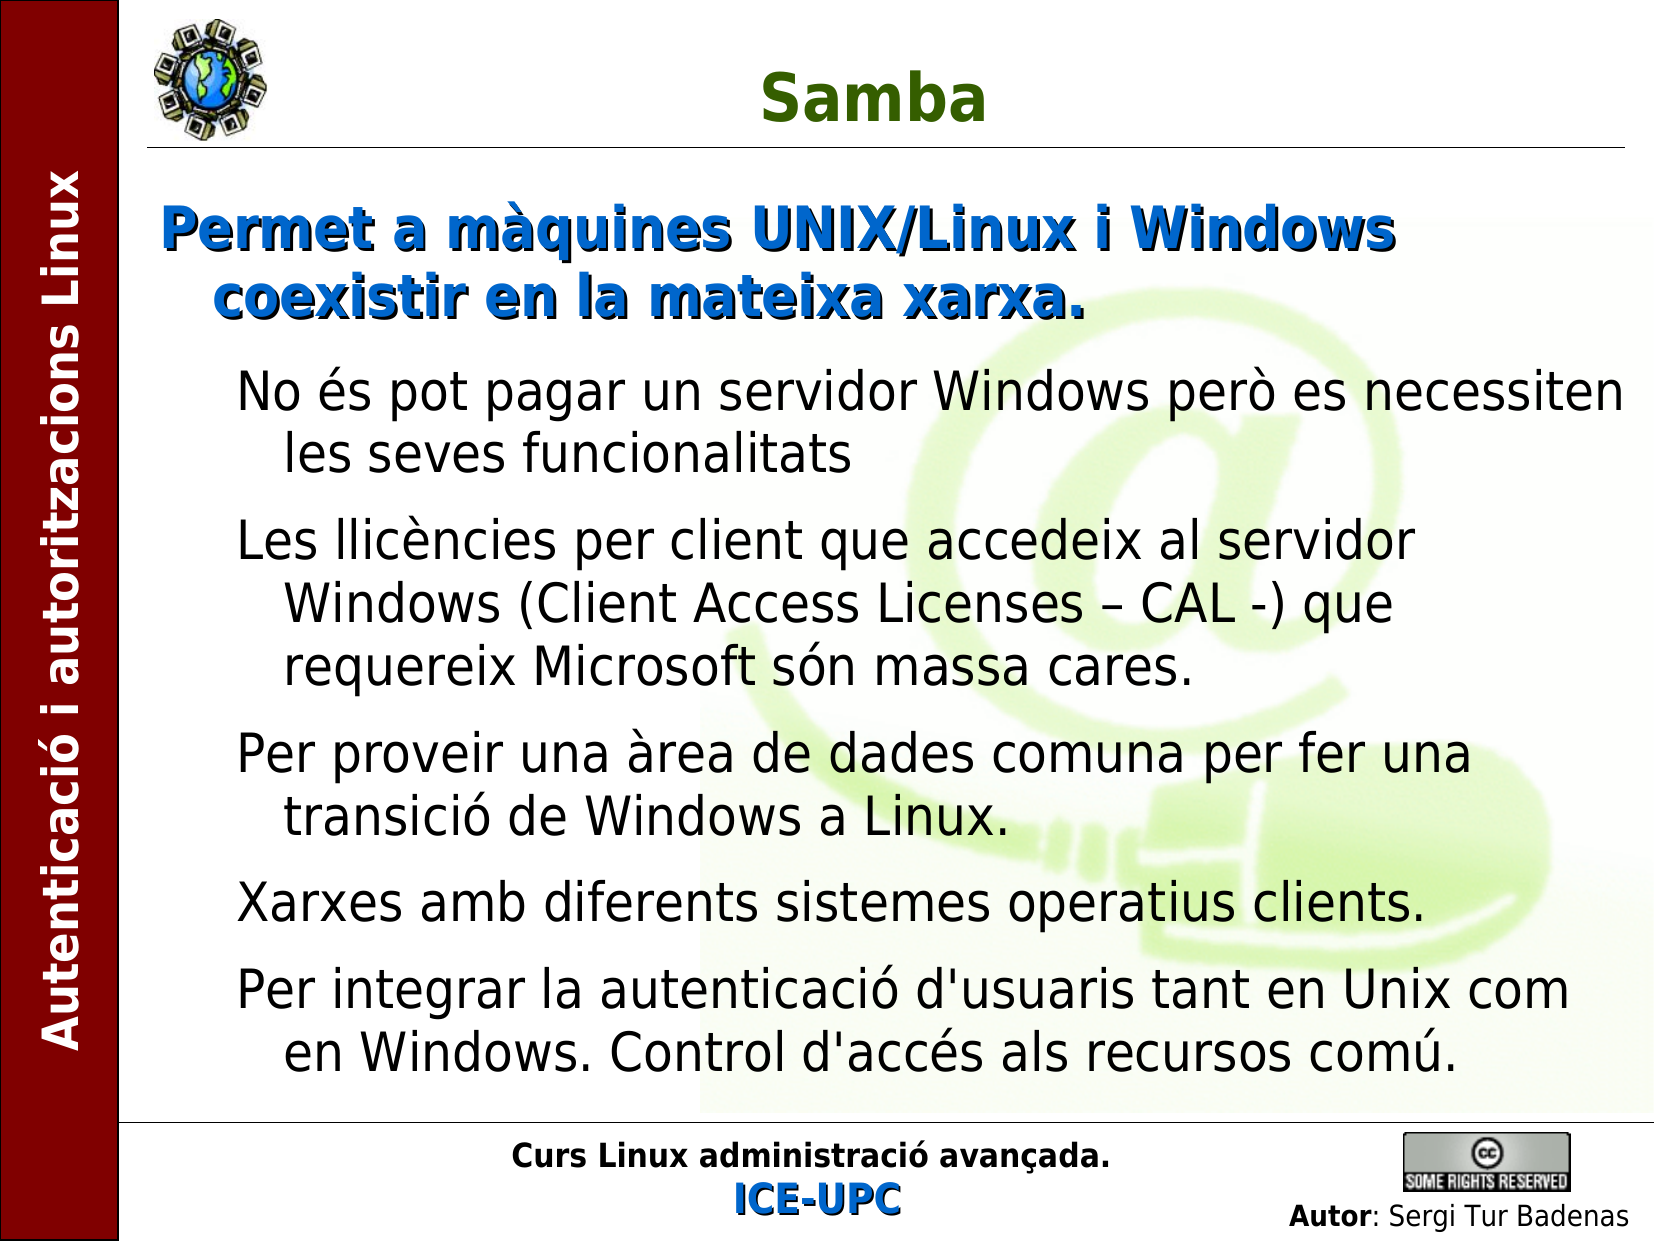

# Samba
Permet a màquines UNIX/Linux i Windows coexistir en la mateixa xarxa.
No és pot pagar un servidor Windows però es necessiten les seves funcionalitats
Les llicències per client que accedeix al servidor Windows (Client Access Licenses – CAL -) que requereix Microsoft són massa cares.
Per proveir una àrea de dades comuna per fer una transició de Windows a Linux.
Xarxes amb diferents sistemes operatius clients.
Per integrar la autenticació d'usuaris tant en Unix com en Windows. Control d'accés als recursos comú.